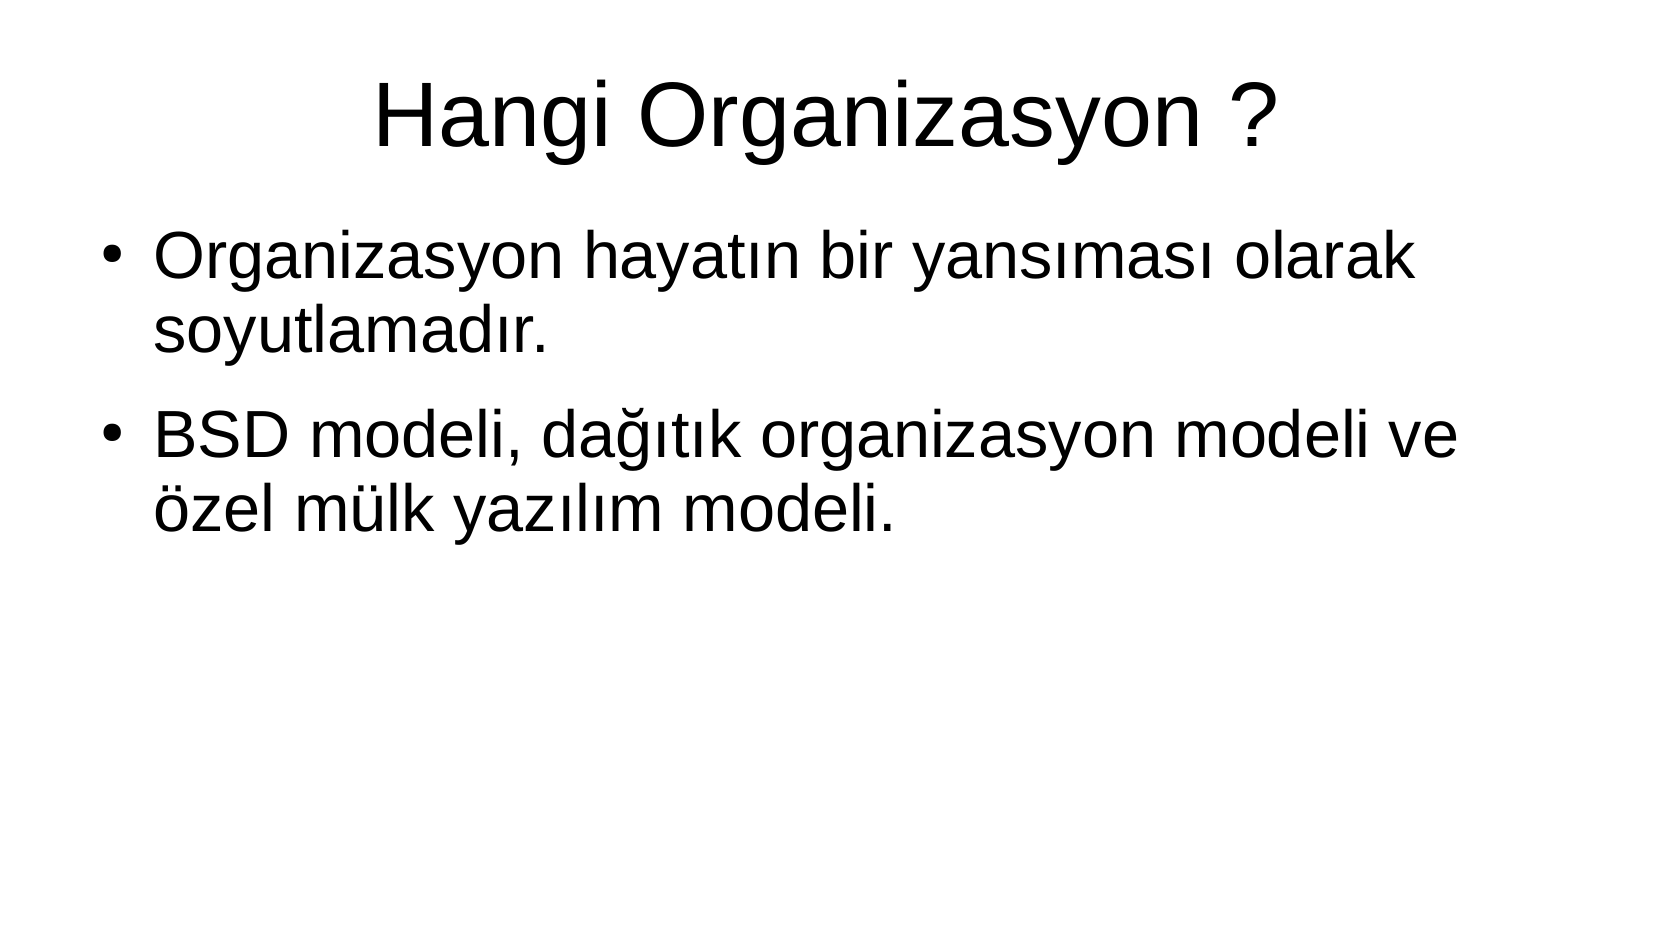

# Hangi Organizasyon ?
Organizasyon hayatın bir yansıması olarak soyutlamadır.
BSD modeli, dağıtık organizasyon modeli ve özel mülk yazılım modeli.